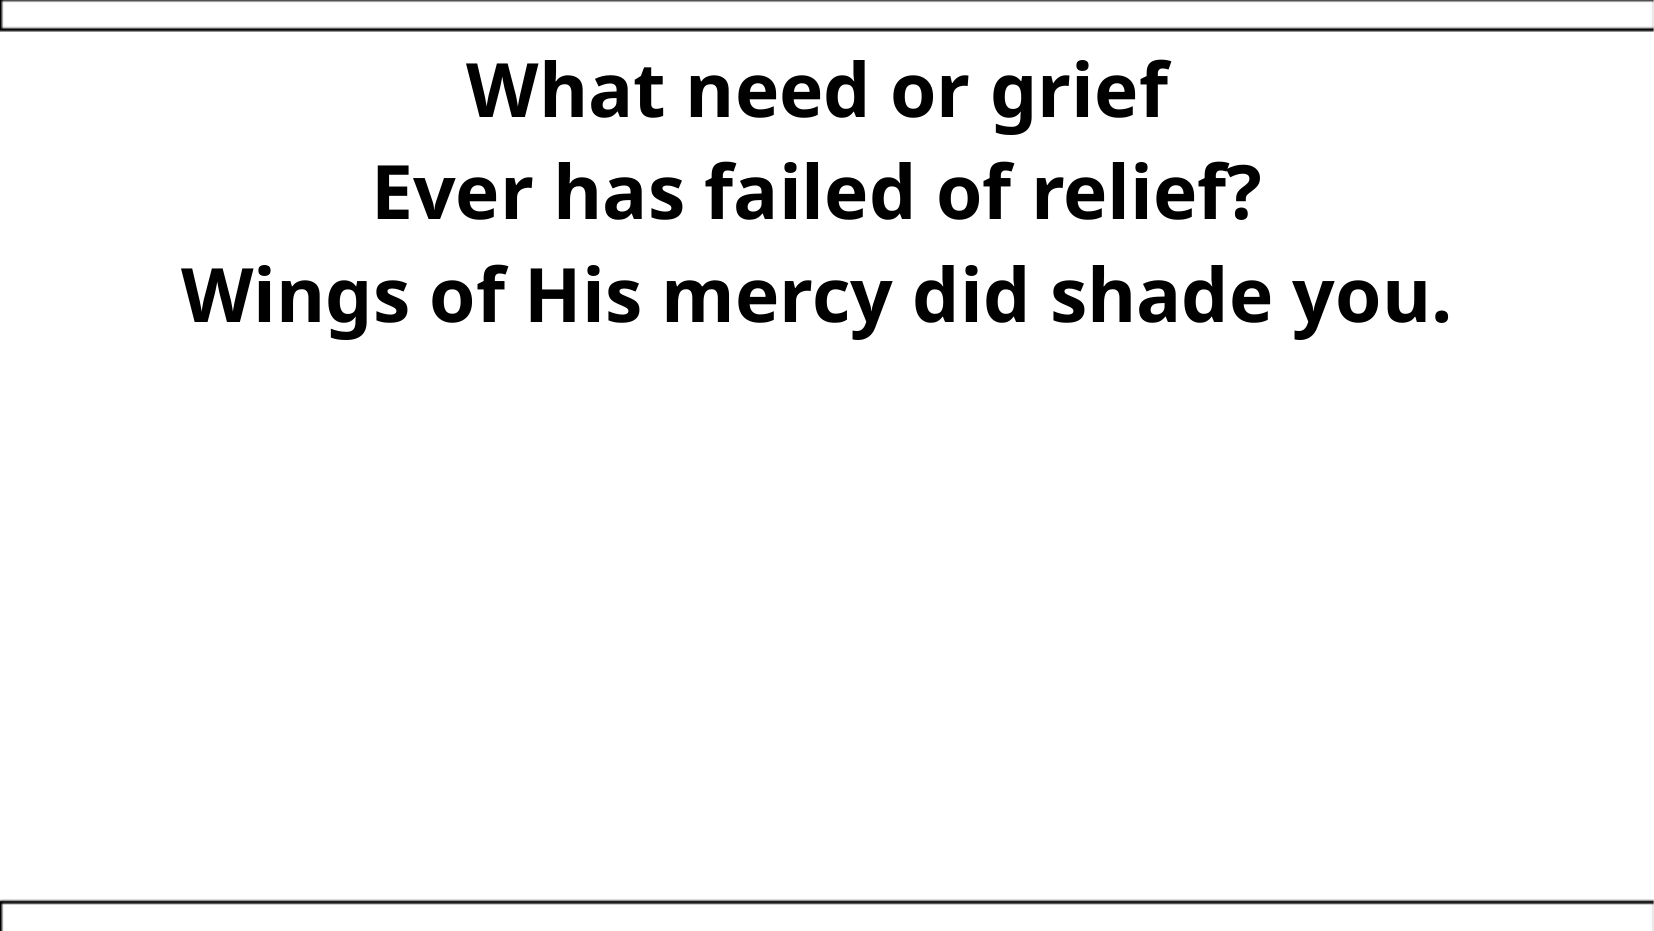

What need or grief
Ever has failed of relief?
Wings of His mercy did shade you.